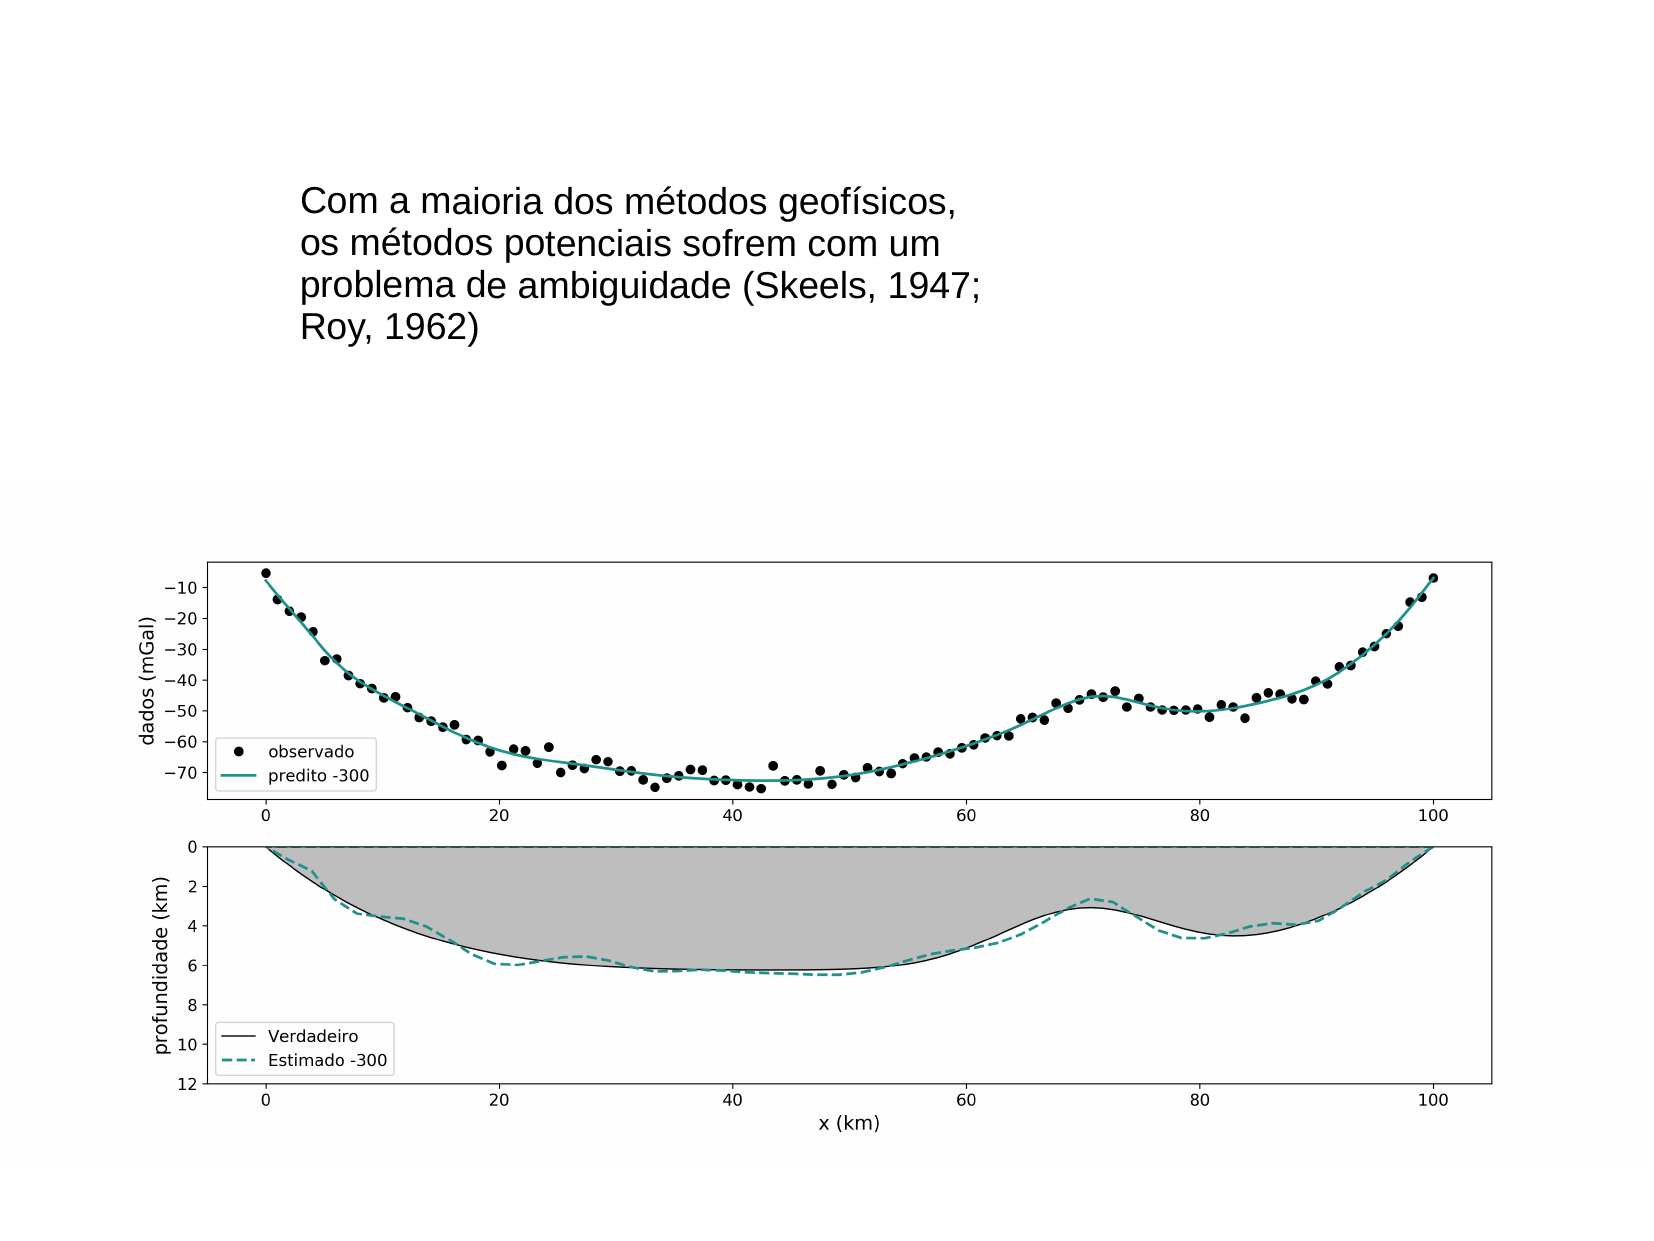

Com a maioria dos métodos geofísicos, os métodos potenciais sofrem com um problema de ambiguidade (Skeels, 1947; Roy, 1962)